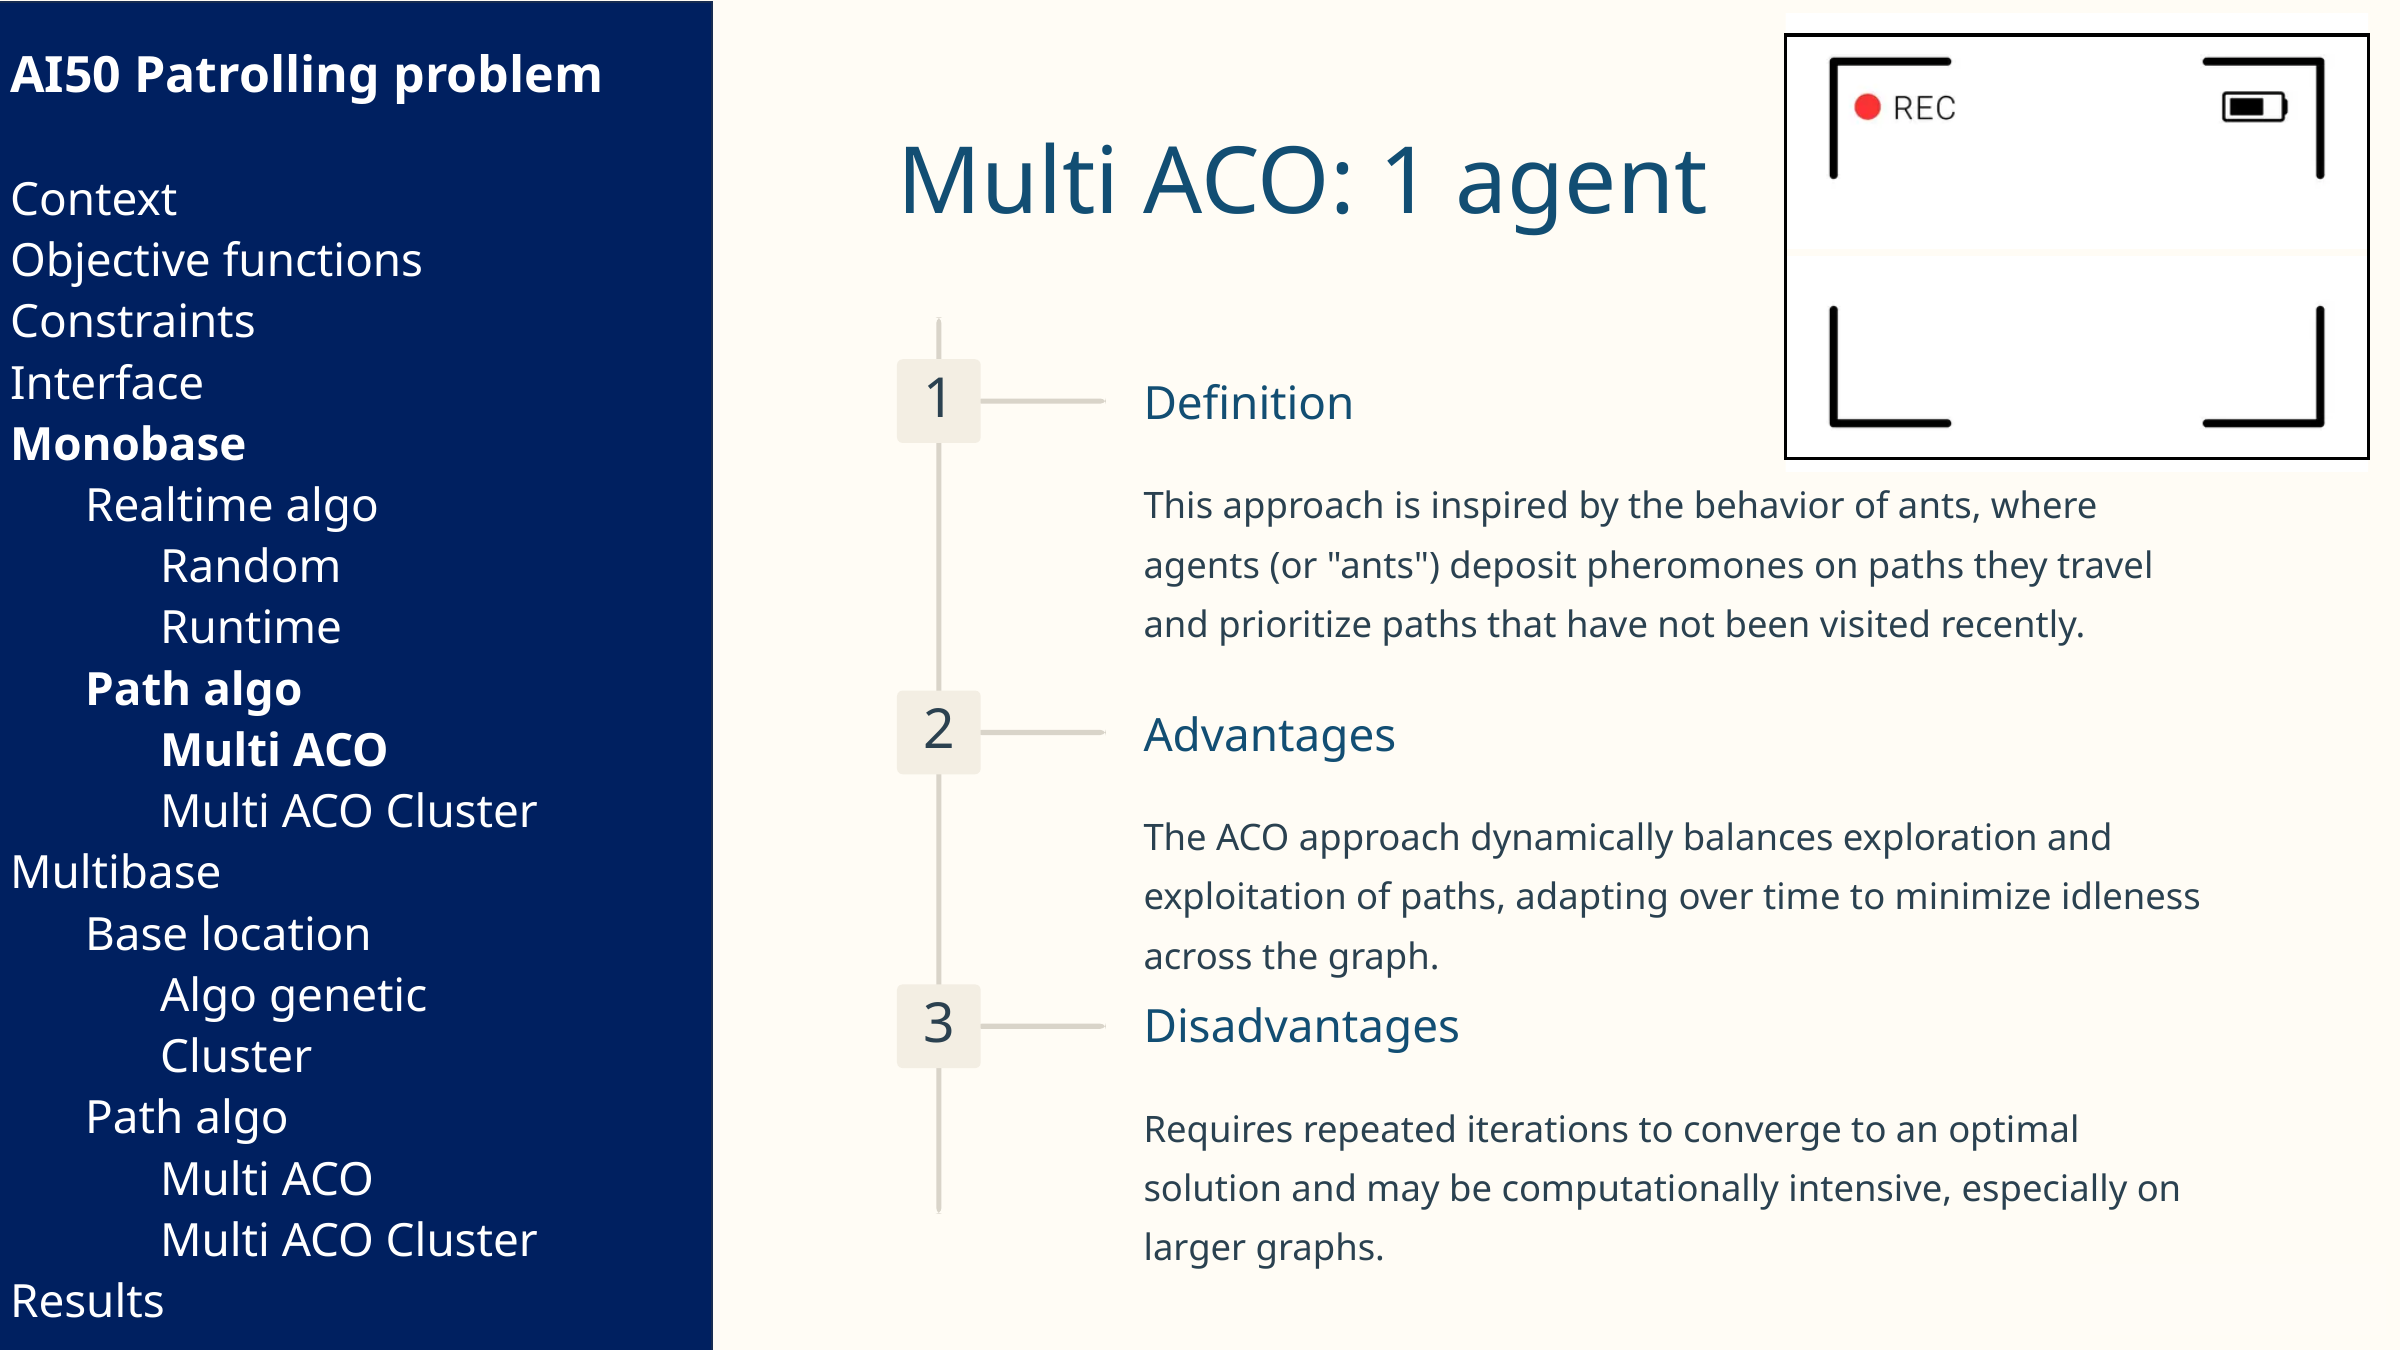

AI50 Patrolling problem
Context
Objective functions
Constraints
Interface
Monobase
	Realtime algo
		Random
		Runtime
	Path algo
		Multi ACO
		Multi ACO Cluster
Multibase
	Base location
		Algo genetic
		Cluster
	Path algo
		Multi ACO
		Multi ACO Cluster
Results
Multi ACO: 1 agent
Definition
1
This approach is inspired by the behavior of ants, where agents (or "ants") deposit pheromones on paths they travel and prioritize paths that have not been visited recently.
Advantages
2
The ACO approach dynamically balances exploration and exploitation of paths, adapting over time to minimize idleness across the graph.
Disadvantages
3
Requires repeated iterations to converge to an optimal solution and may be computationally intensive, especially on larger graphs.